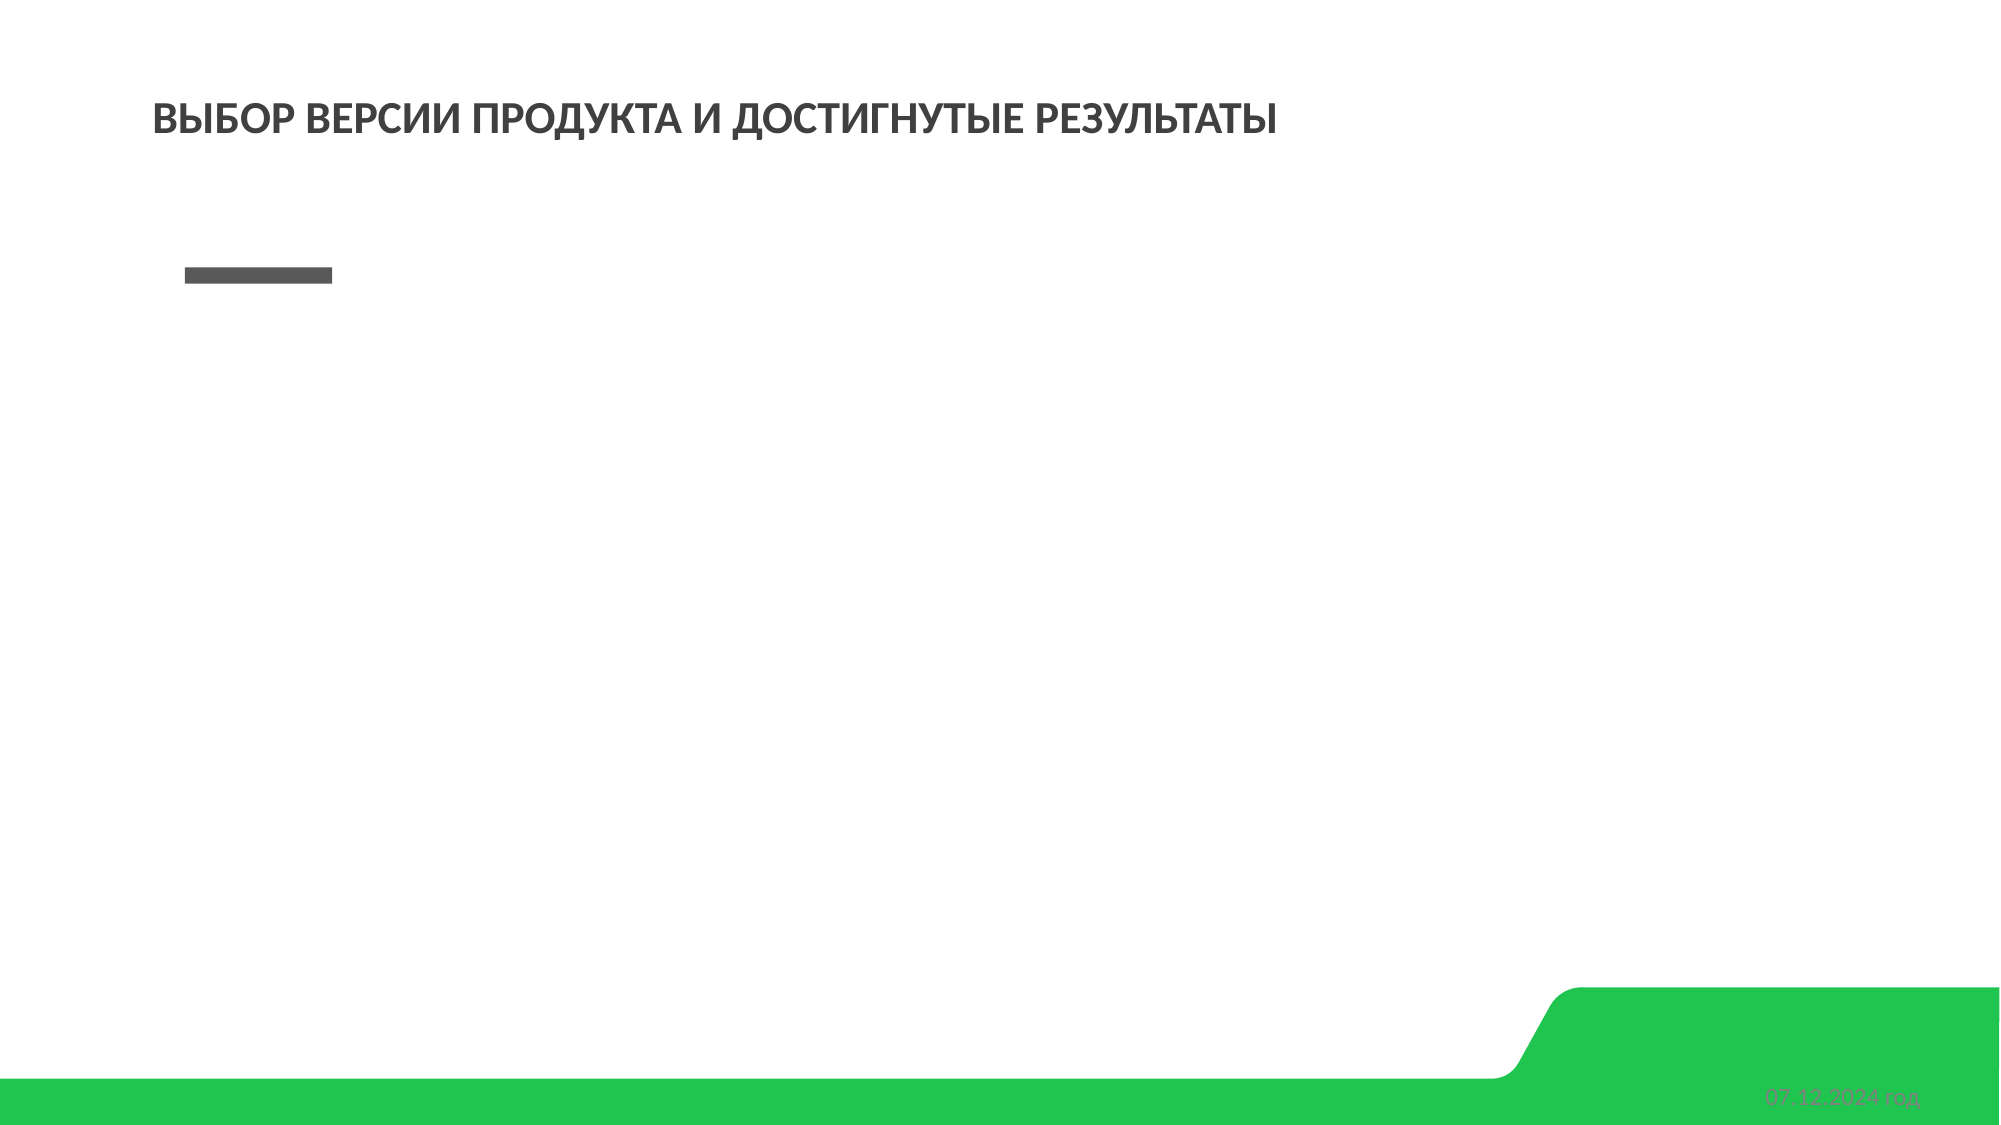

# Выбор версии продукта и достигнутые результаты
07.12.2024 год